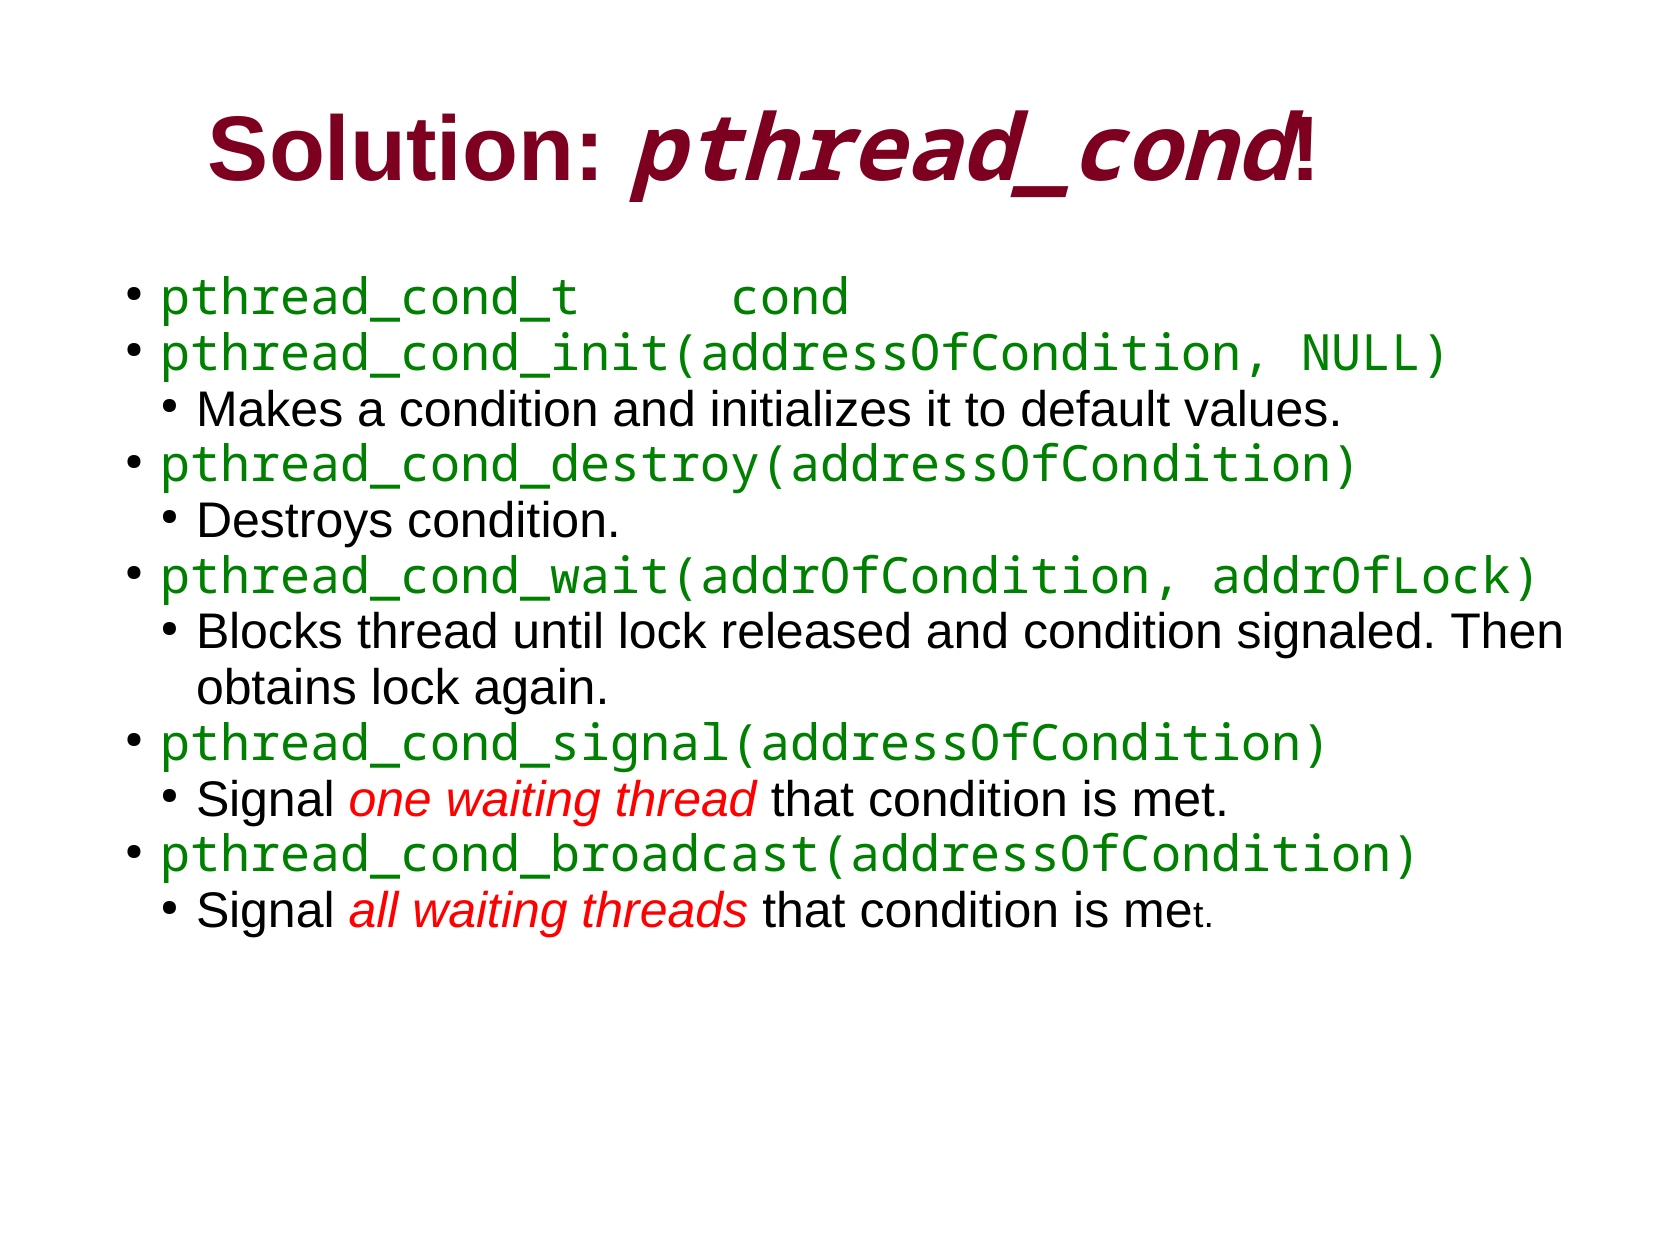

# Solution: pthread_cond!
pthread_cond_t cond
pthread_cond_init(addressOfCondition, NULL)
Makes a condition and initializes it to default values.
pthread_cond_destroy(addressOfCondition)
Destroys condition.
pthread_cond_wait(addrOfCondition, addrOfLock)
Blocks thread until lock released and condition signaled. Then obtains lock again.
pthread_cond_signal(addressOfCondition)
Signal one waiting thread that condition is met.
pthread_cond_broadcast(addressOfCondition)
Signal all waiting threads that condition is met.